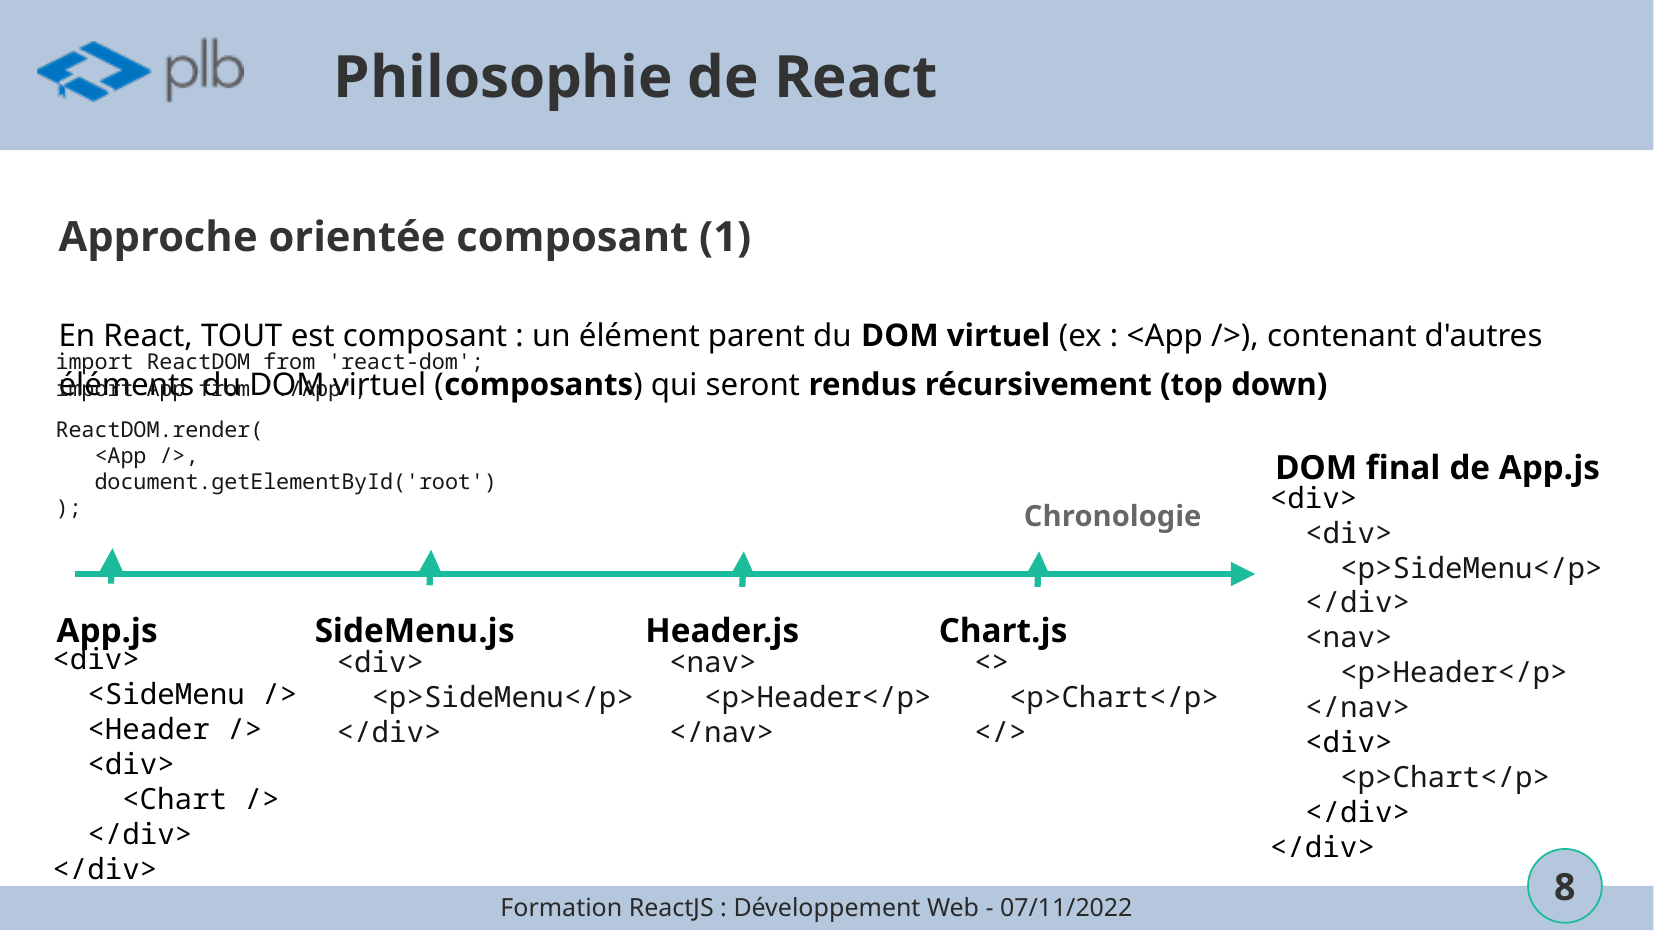

# Philosophie de React
Approche orientée composant (1)
En React, TOUT est composant : un élément parent du DOM virtuel (ex : <App />), contenant d'autres éléments du DOM virtuel (composants) qui seront rendus récursivement (top down)
import ReactDOM from 'react-dom';
import App from './App';
ReactDOM.render(
 <App />,
 document.getElementById('root')
);
DOM final de App.js
<div>
 <div>
 <p>SideMenu</p>
 </div>
 <nav>
 <p>Header</p>
 </nav>
 <div>
 <p>Chart</p>
 </div>
</div>
Chronologie
App.js SideMenu.js Header.js Chart.js
<div>
 <SideMenu />
 <Header />
 <div>
 <Chart />
 </div>
</div>
<div>
 <p>SideMenu</p>
</div>
<nav>
 <p>Header</p>
</nav>
<>
 <p>Chart</p>
</>
Formation ReactJS : Développement Web - 07/11/2022